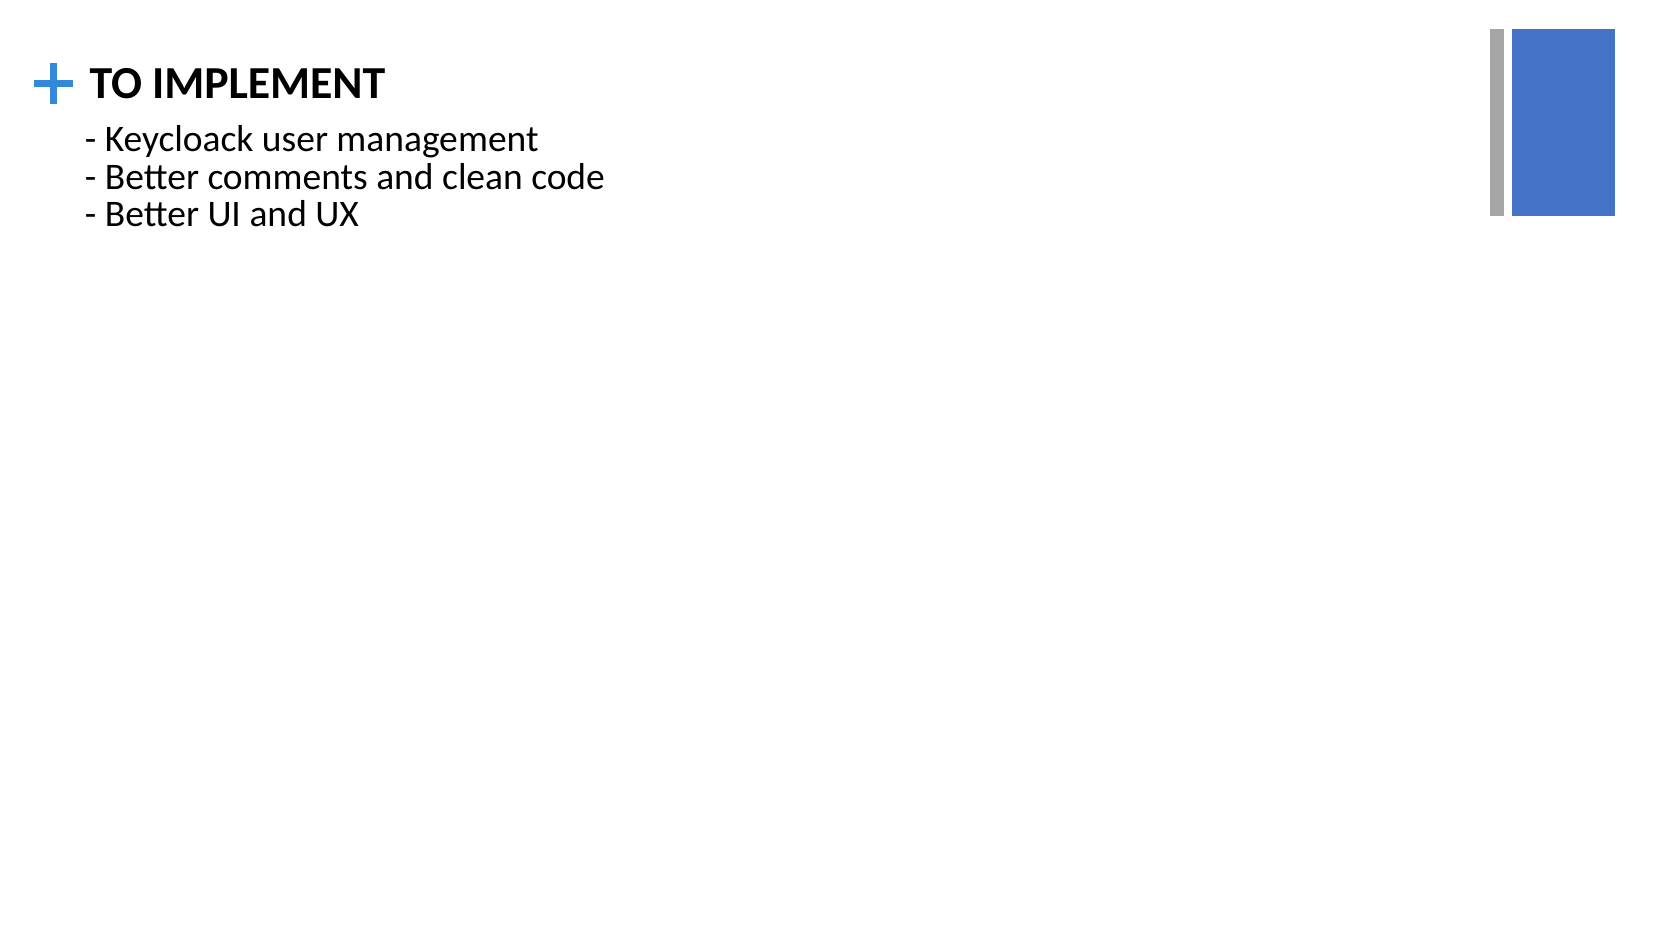

TO IMPLEMENT
- Keycloack user management
- Better comments and clean code
- Better UI and UX